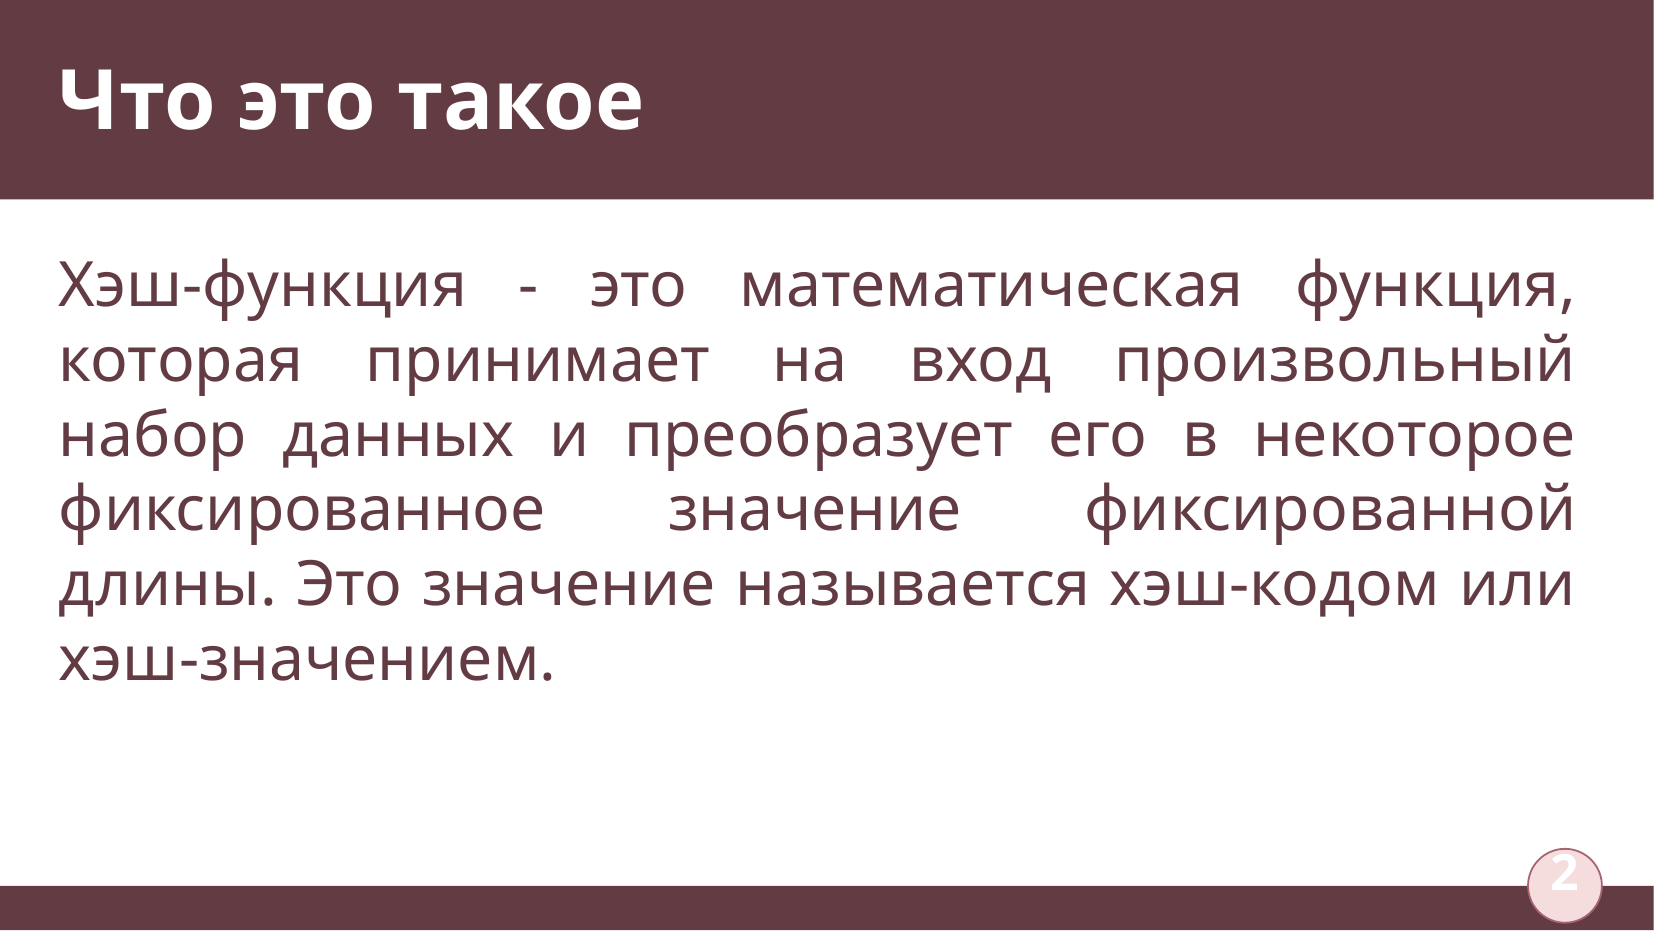

# Что это такое
Хэш-функция - это математическая функция, которая принимает на вход произвольный набор данных и преобразует его в некоторое фиксированное значение фиксированной длины. Это значение называется хэш-кодом или хэш-значением.